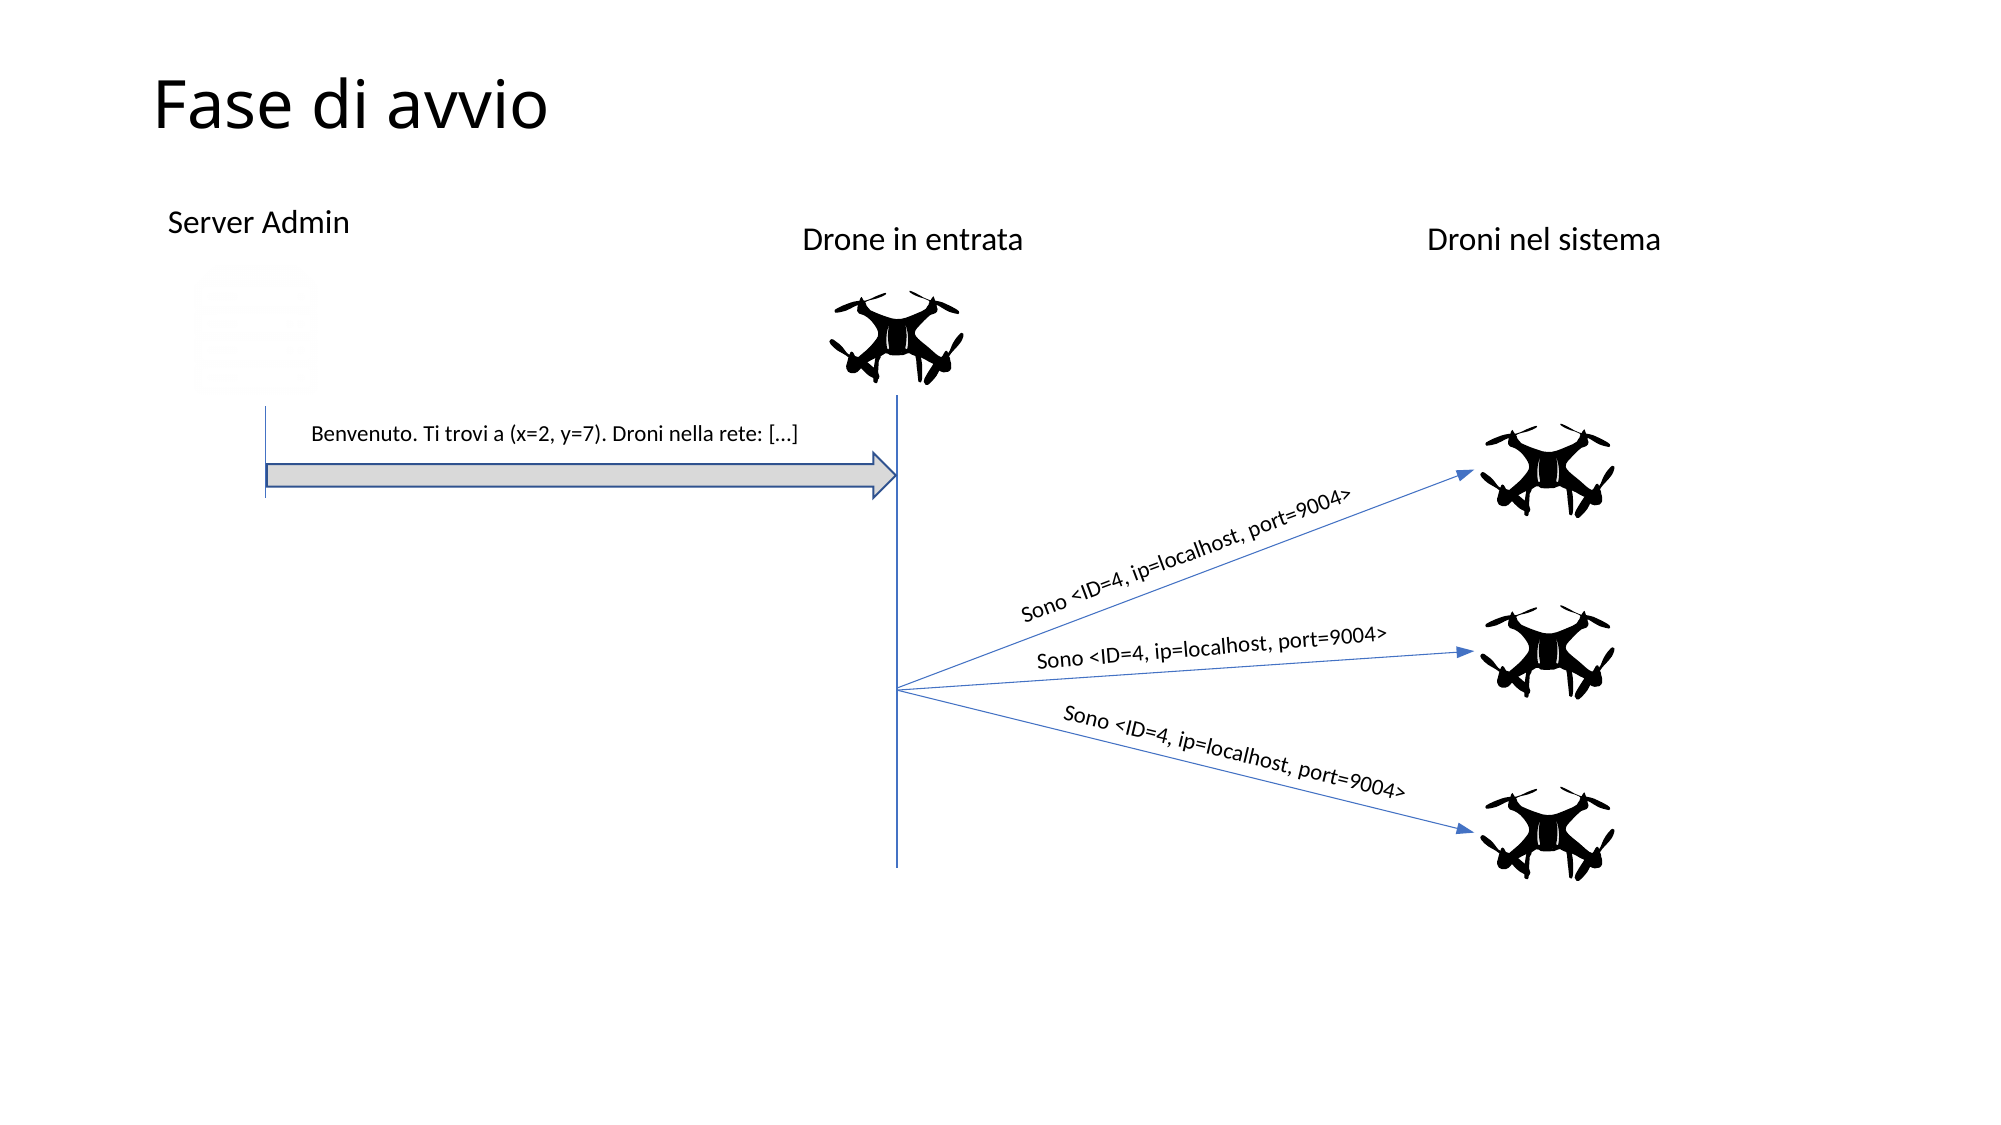

# Fase di avvio
Server Admin
Drone in entrata
Droni nel sistema
Benvenuto. Ti trovi a (x=2, y=7). Droni nella rete: […]
Sono <ID=4, ip=localhost, port=9004>
Sono <ID=4, ip=localhost, port=9004>
Sono <ID=4, ip=localhost, port=9004>